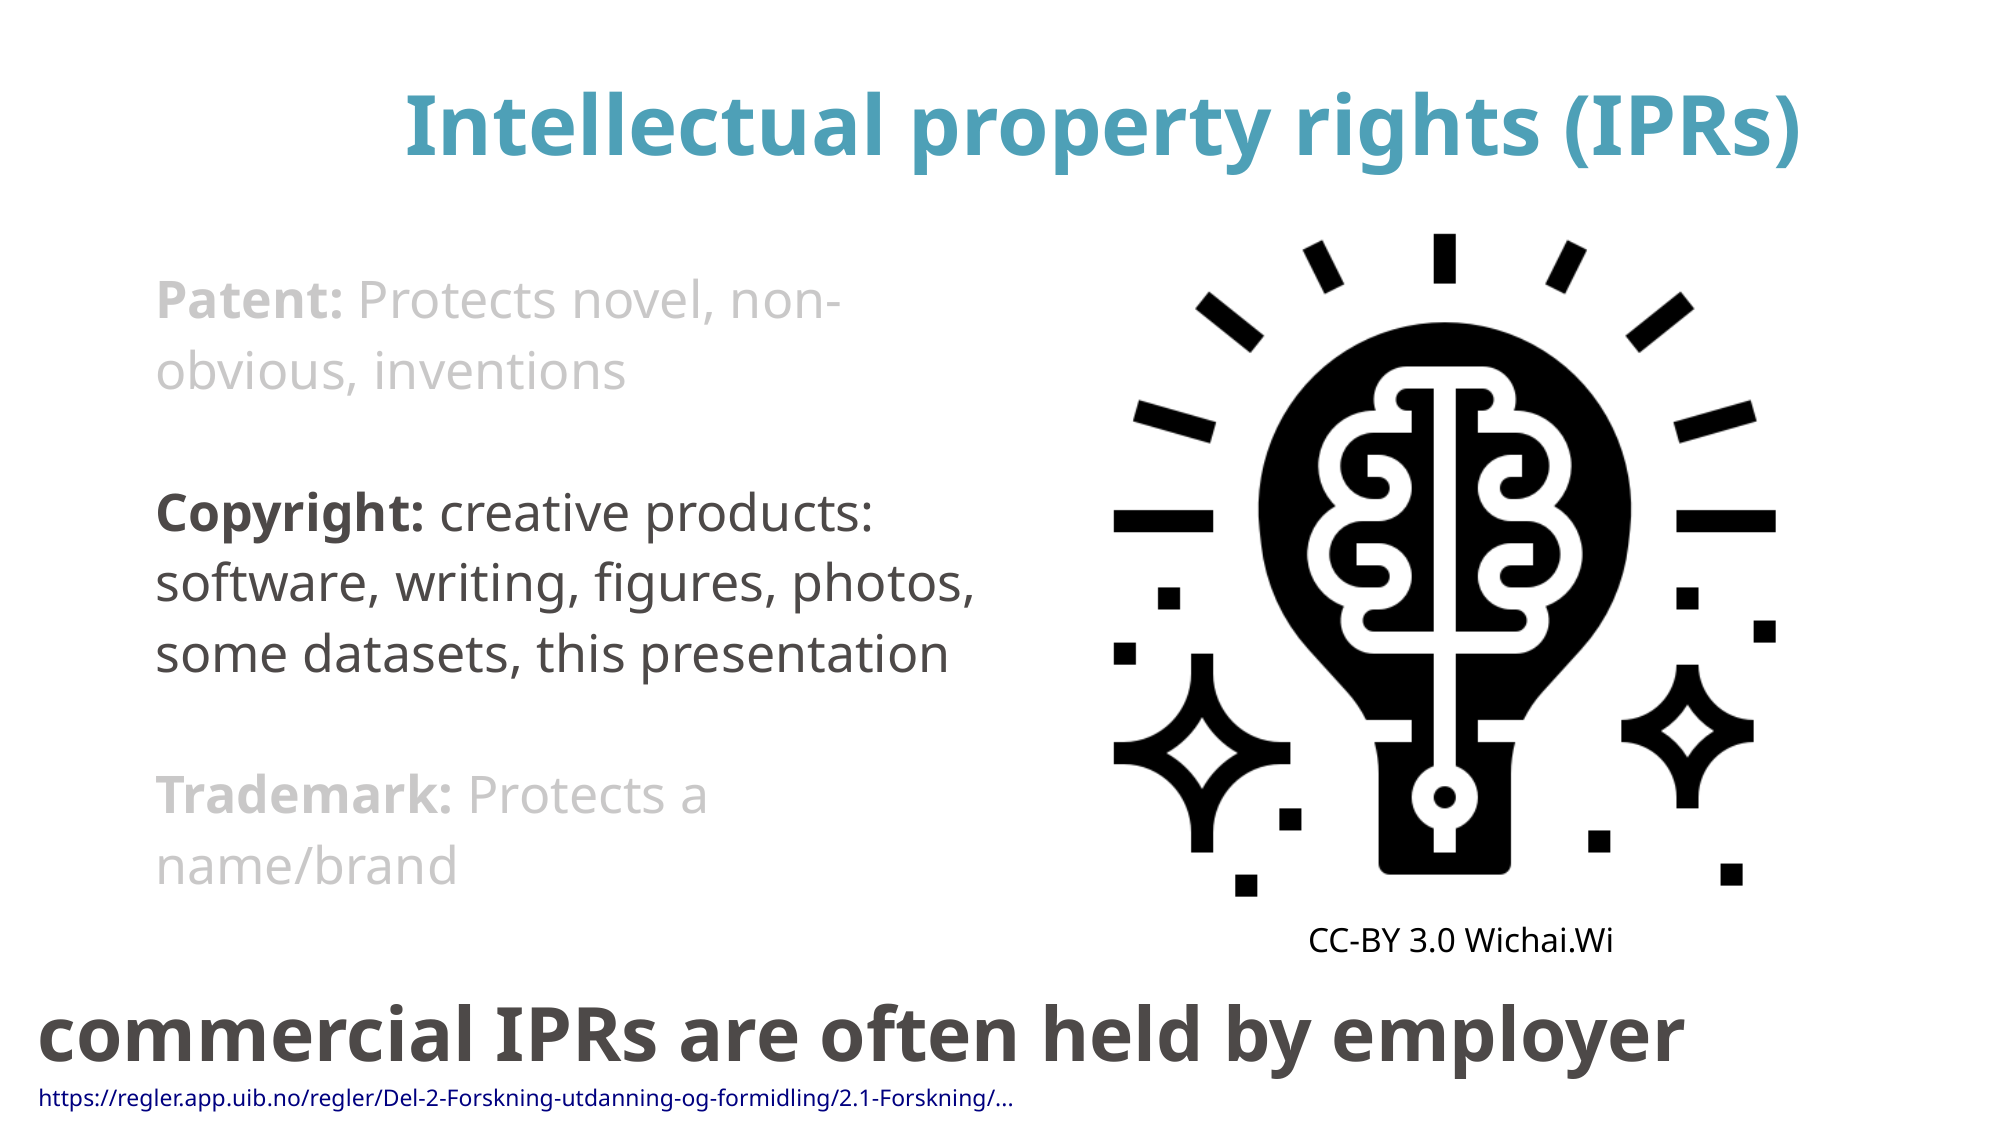

Intellectual property rights (IPRs)
# Patent: Protects novel, non-obvious, inventions
Copyright: creative products: software, writing, figures, photos, some datasets, this presentation
Trademark: Protects a name/brand
CC-BY 3.0 Wichai.Wi
commercial IPRs are often held by employer
https://regler.app.uib.no/regler/Del-2-Forskning-utdanning-og-formidling/2.1-Forskning/...